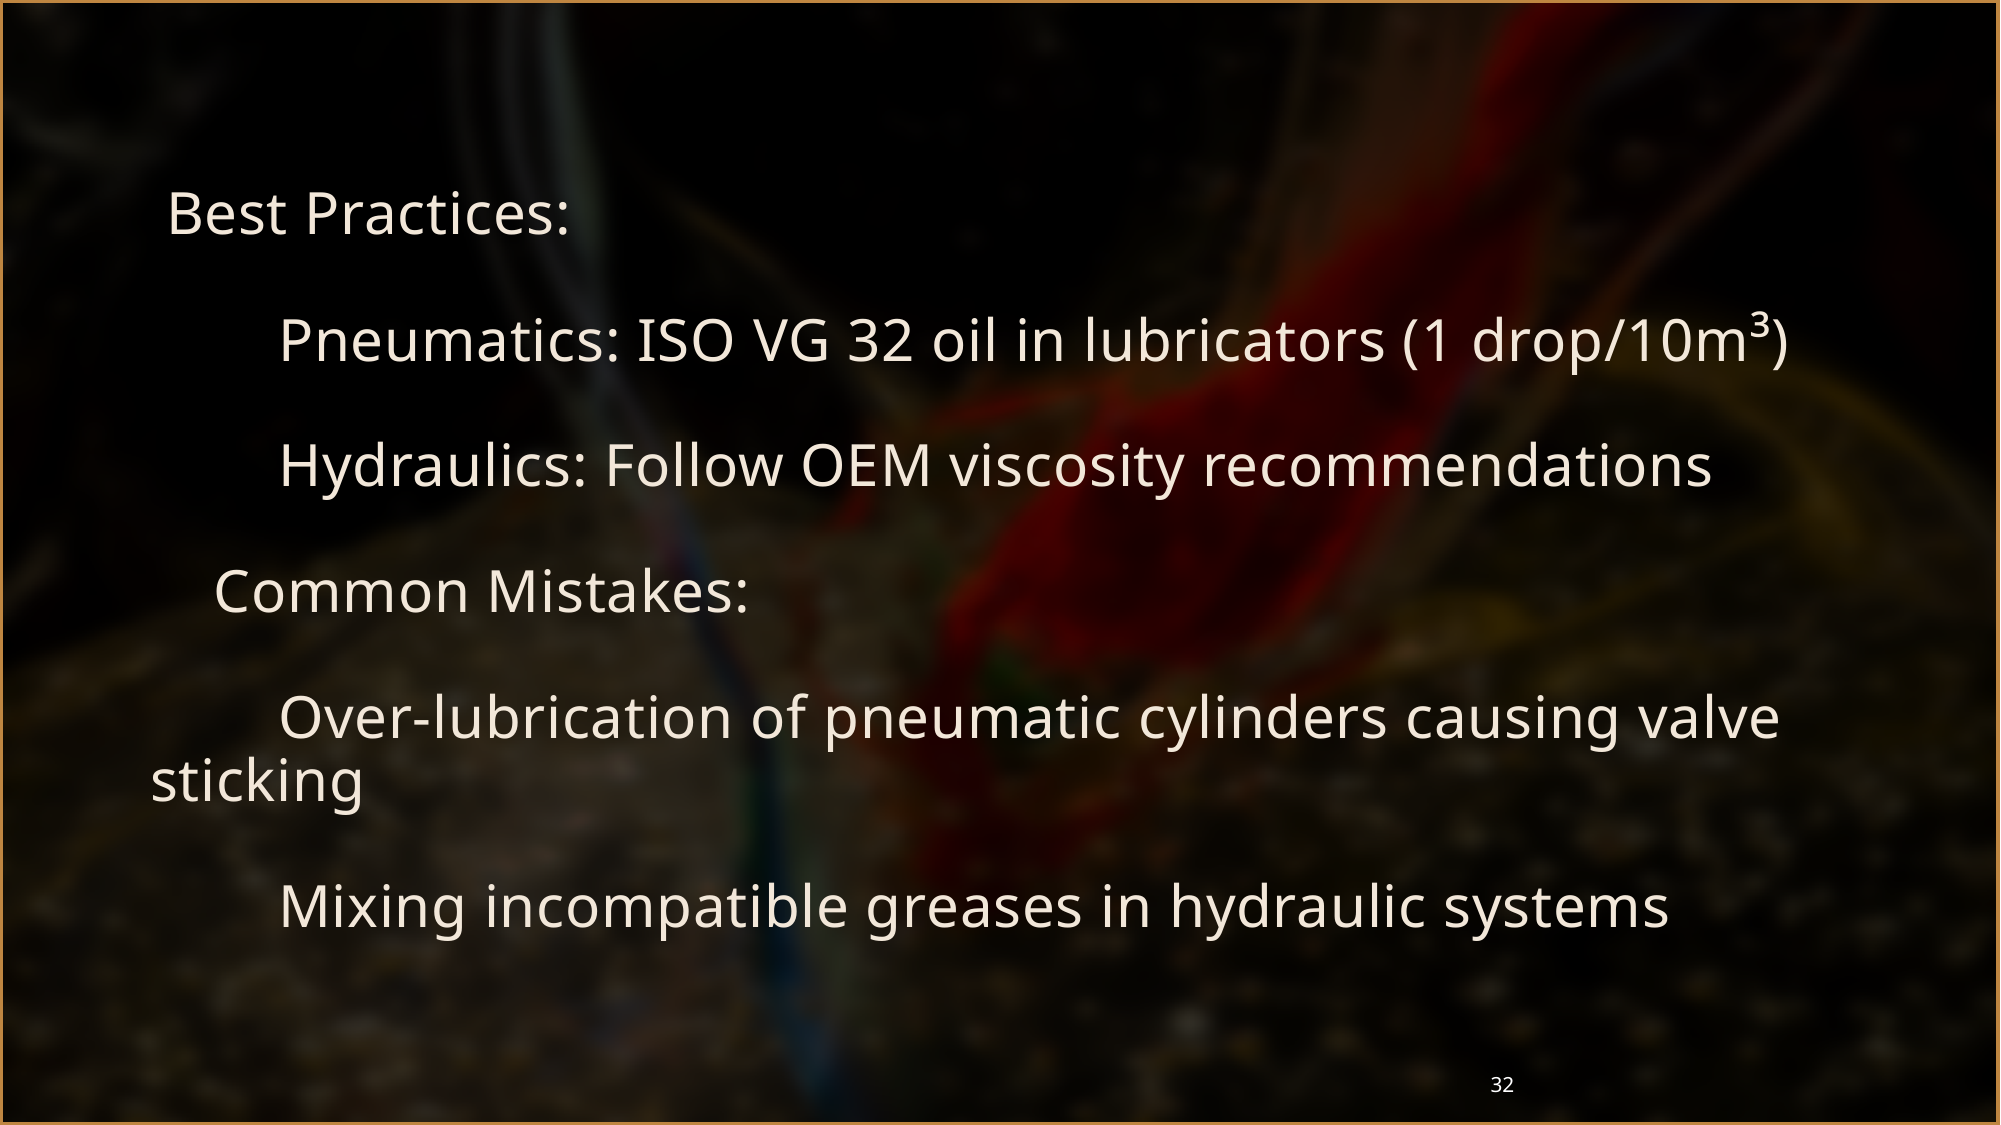

# Best Practices: Pneumatics: ISO VG 32 oil in lubricators (1 drop/10m³) Hydraulics: Follow OEM viscosity recommendations Common Mistakes: Over-lubrication of pneumatic cylinders causing valve sticking Mixing incompatible greases in hydraulic systems